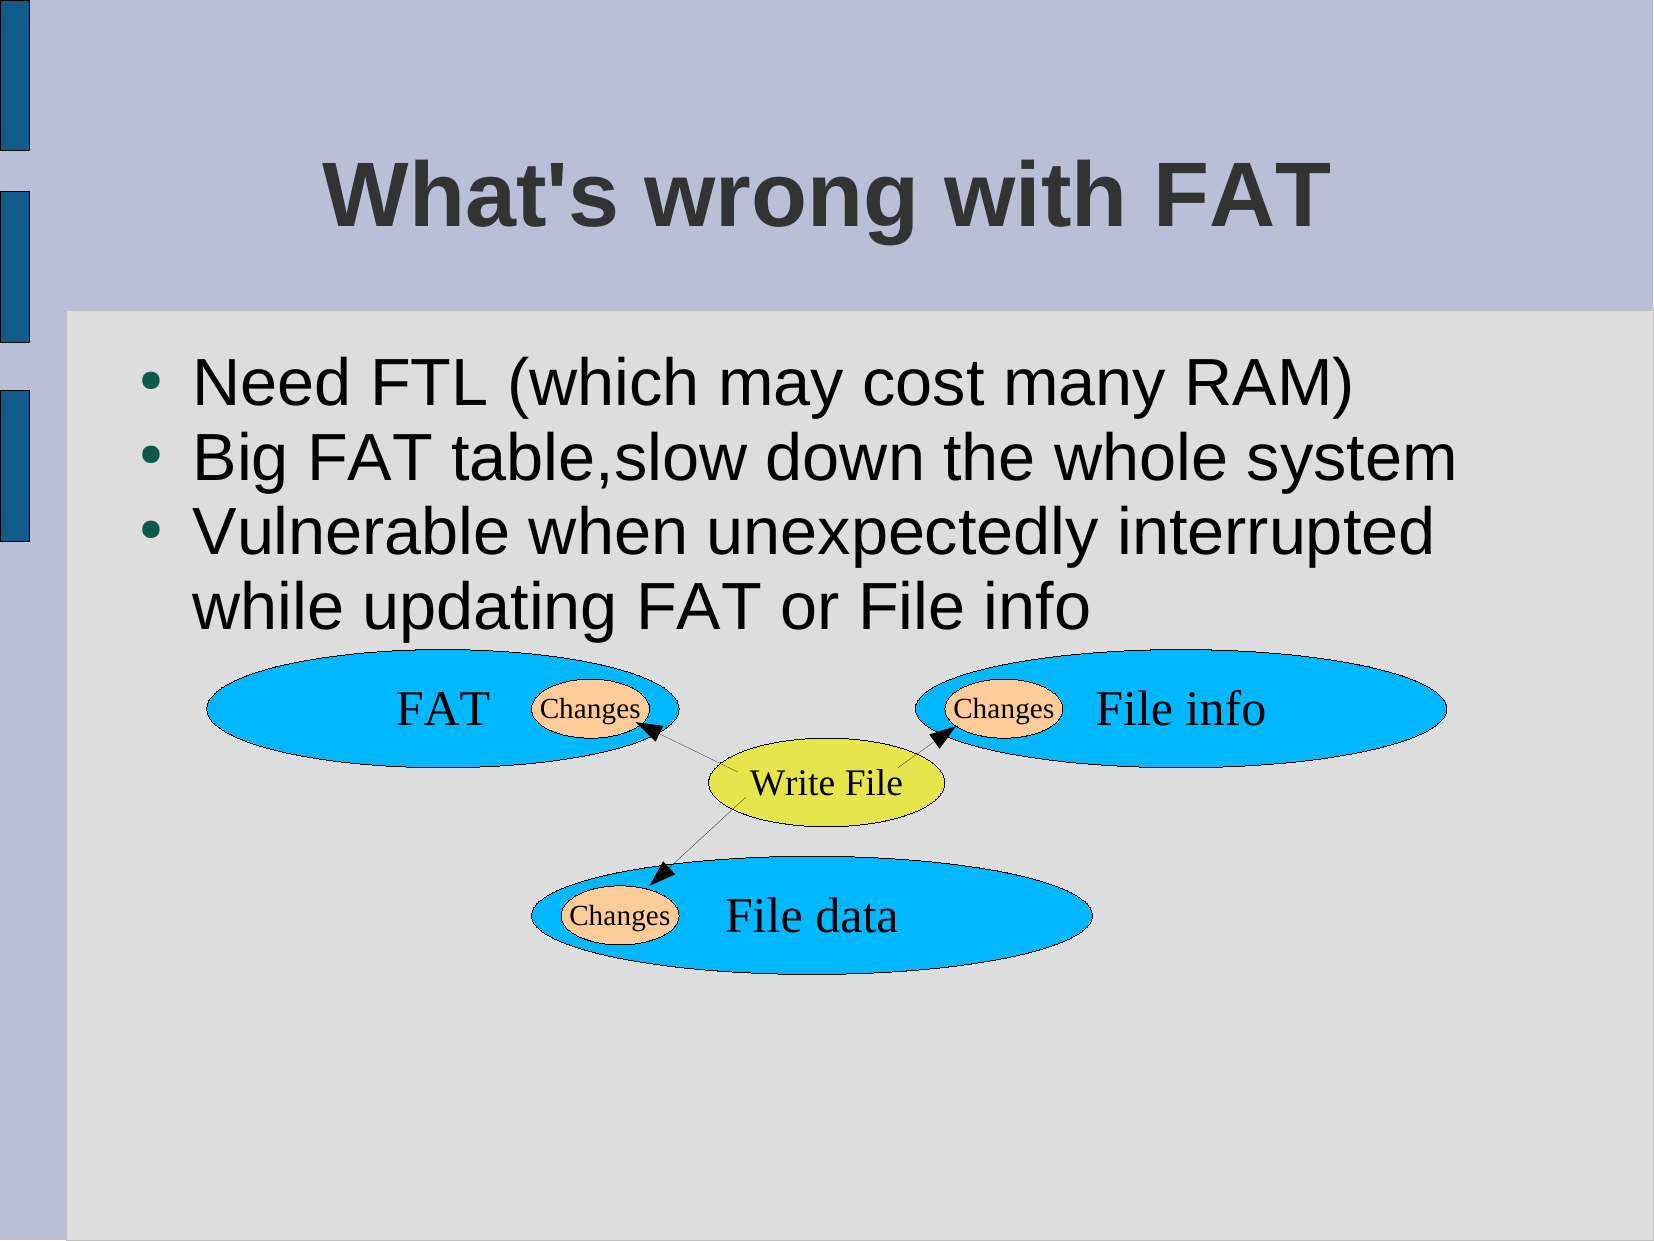

# What's wrong with FAT
Need FTL (which may cost many RAM)
Big FAT table,slow down the whole system
Vulnerable when unexpectedly interrupted while updating FAT or File info
FAT
File info
Changes
Changes
Write File
File data
Changes